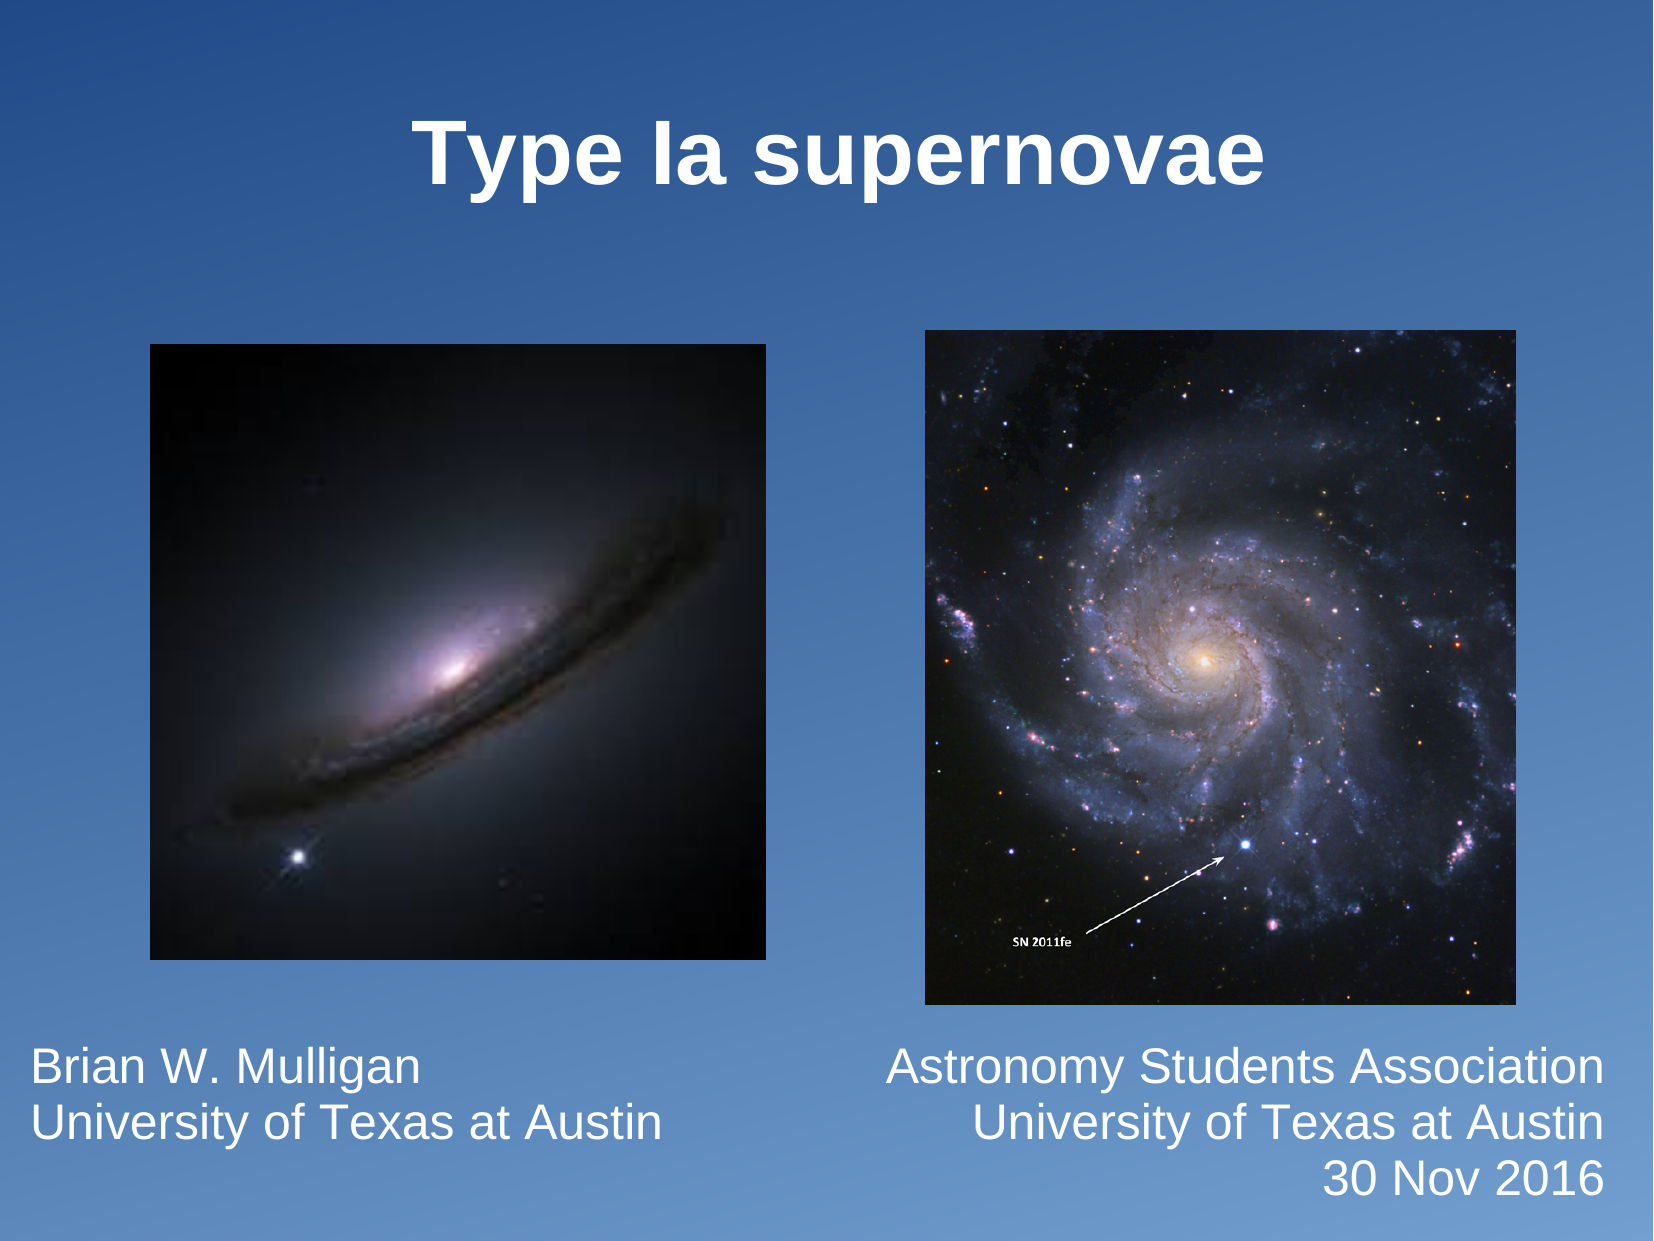

# Type Ia supernovae
Astronomy Students Association
University of Texas at Austin
30 Nov 2016
Brian W. Mulligan
University of Texas at Austin